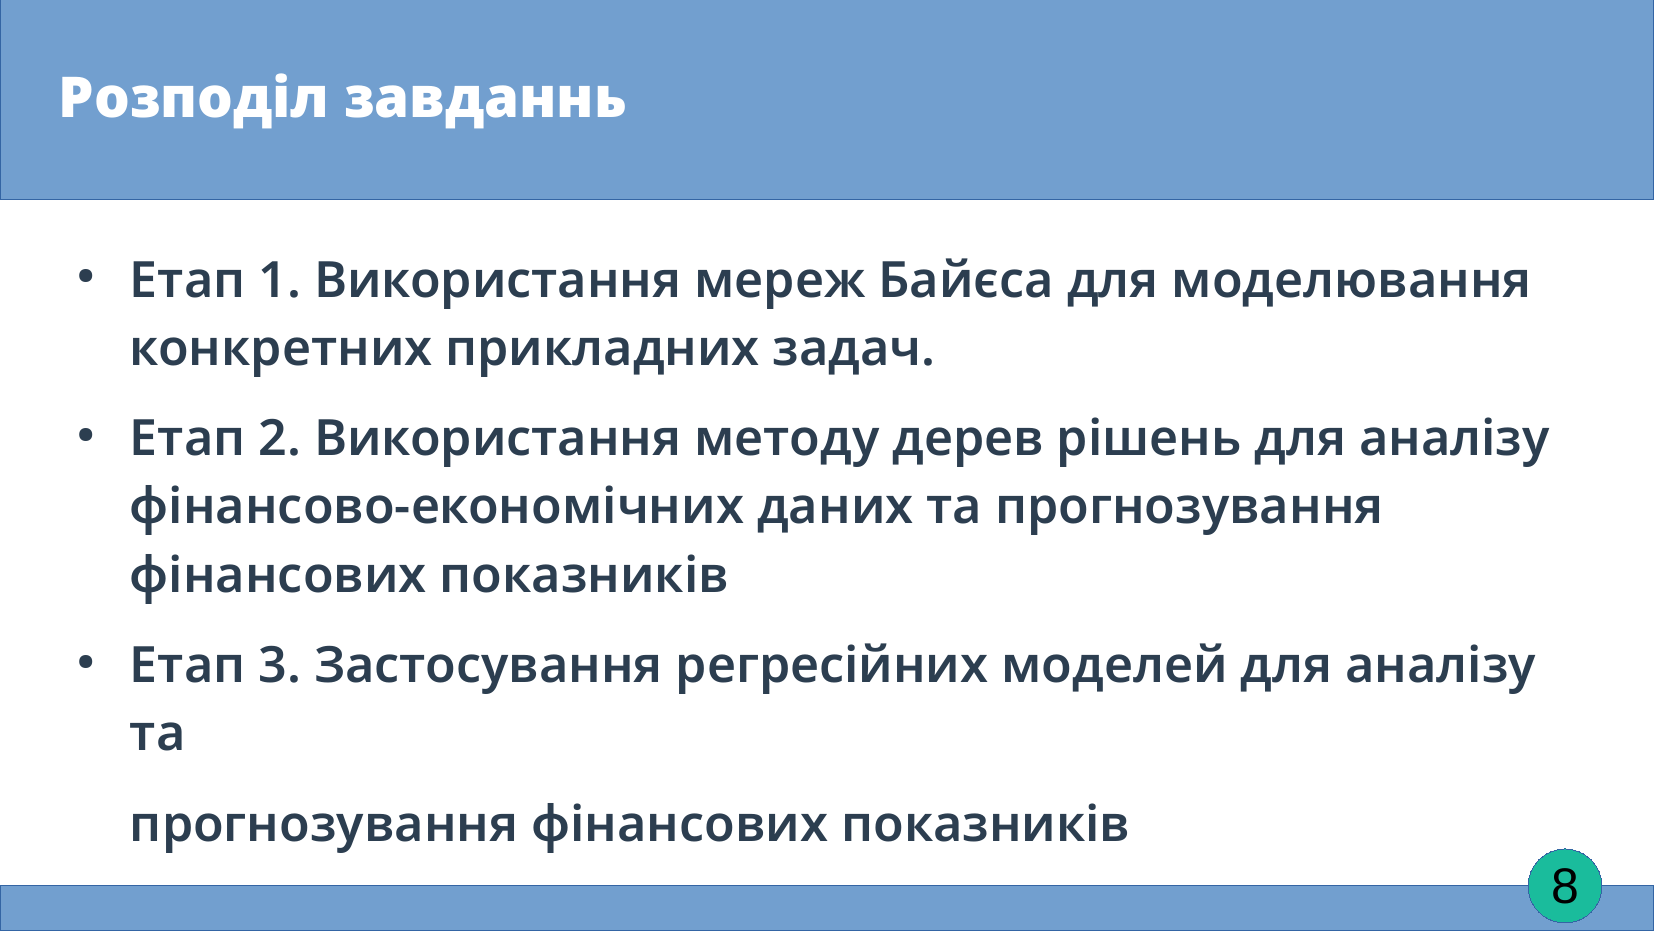

# Розподіл завданнь
Етап 1. Використання мереж Байєса для моделювання конкретних прикладних задач.
Етап 2. Використання методу дерев рішень для аналізу фінансово-економічних даних та прогнозування фінансових показників
Етап 3. Застосування регресійних моделей для аналізу та
прогнозування фінансових показників